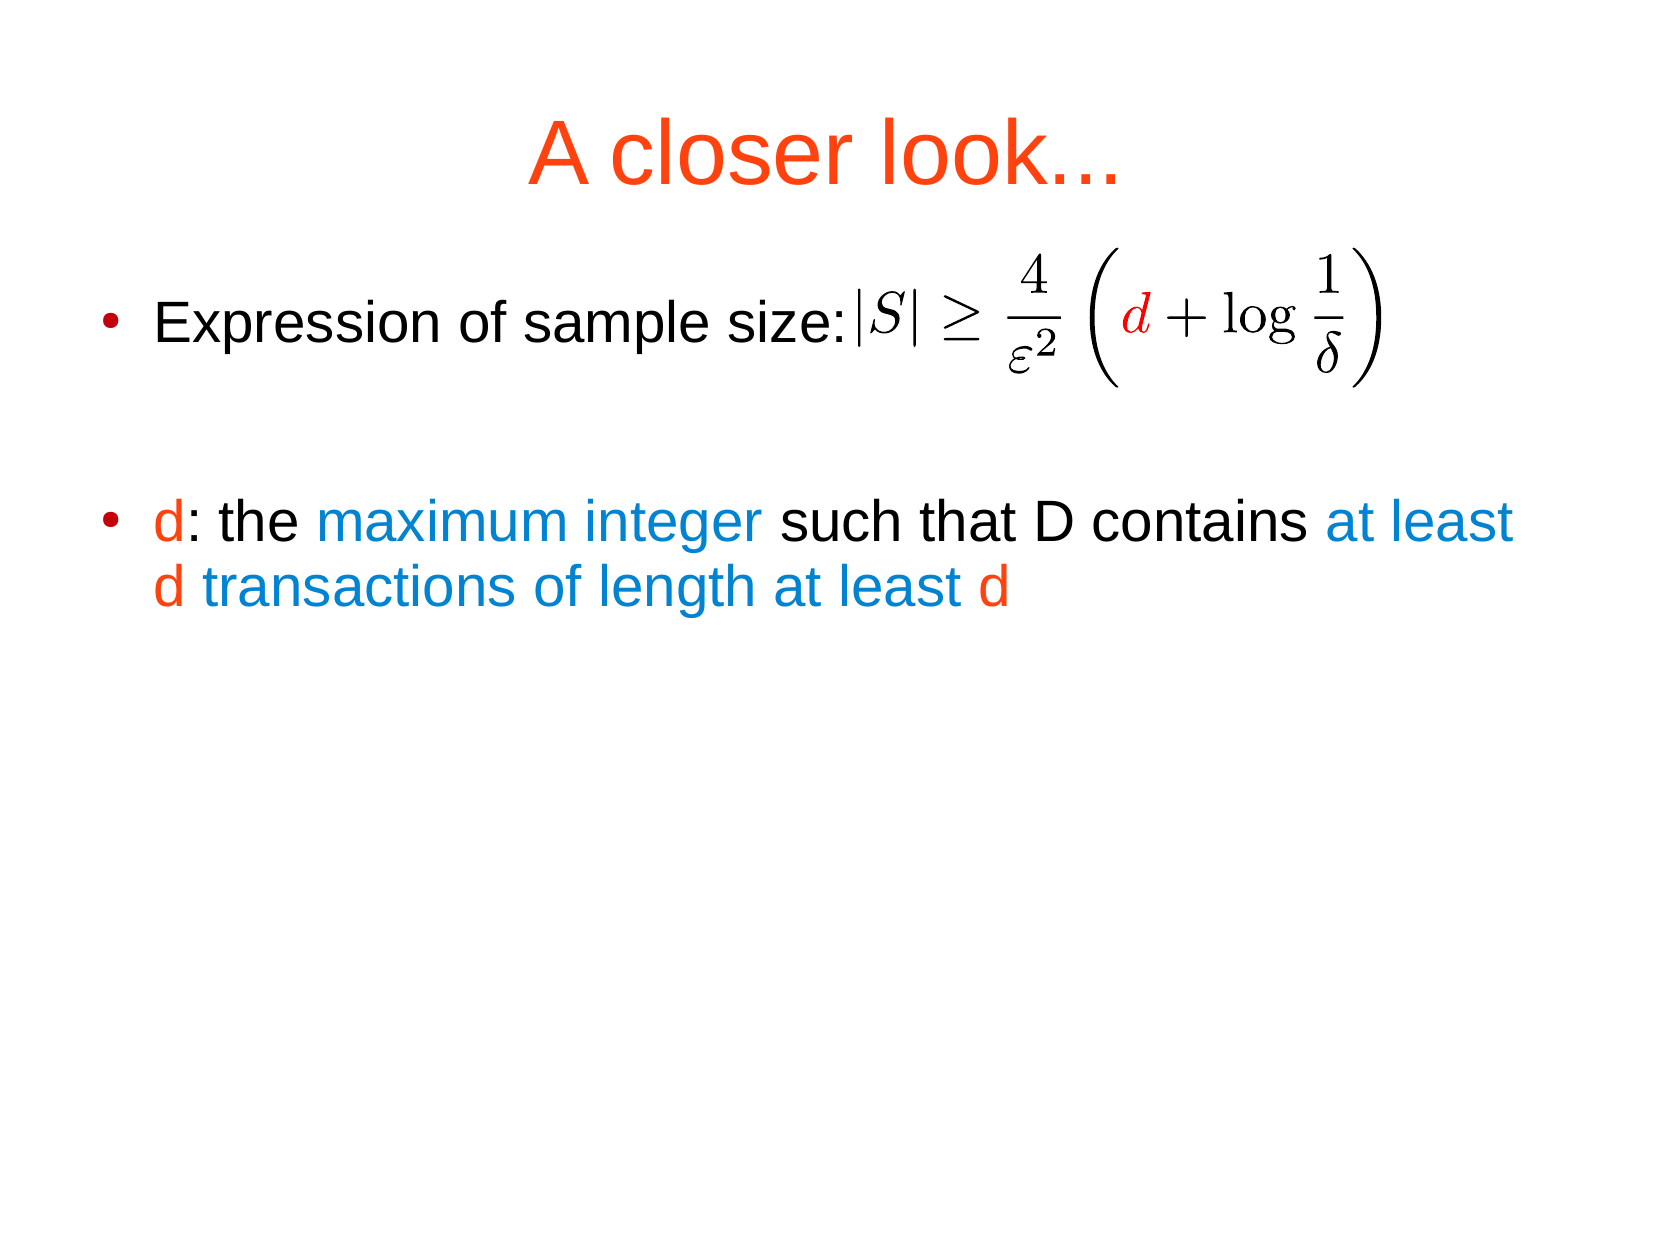

# A closer look...
Expression of sample size:
d: the maximum integer such that D contains at least d transactions of length at least d